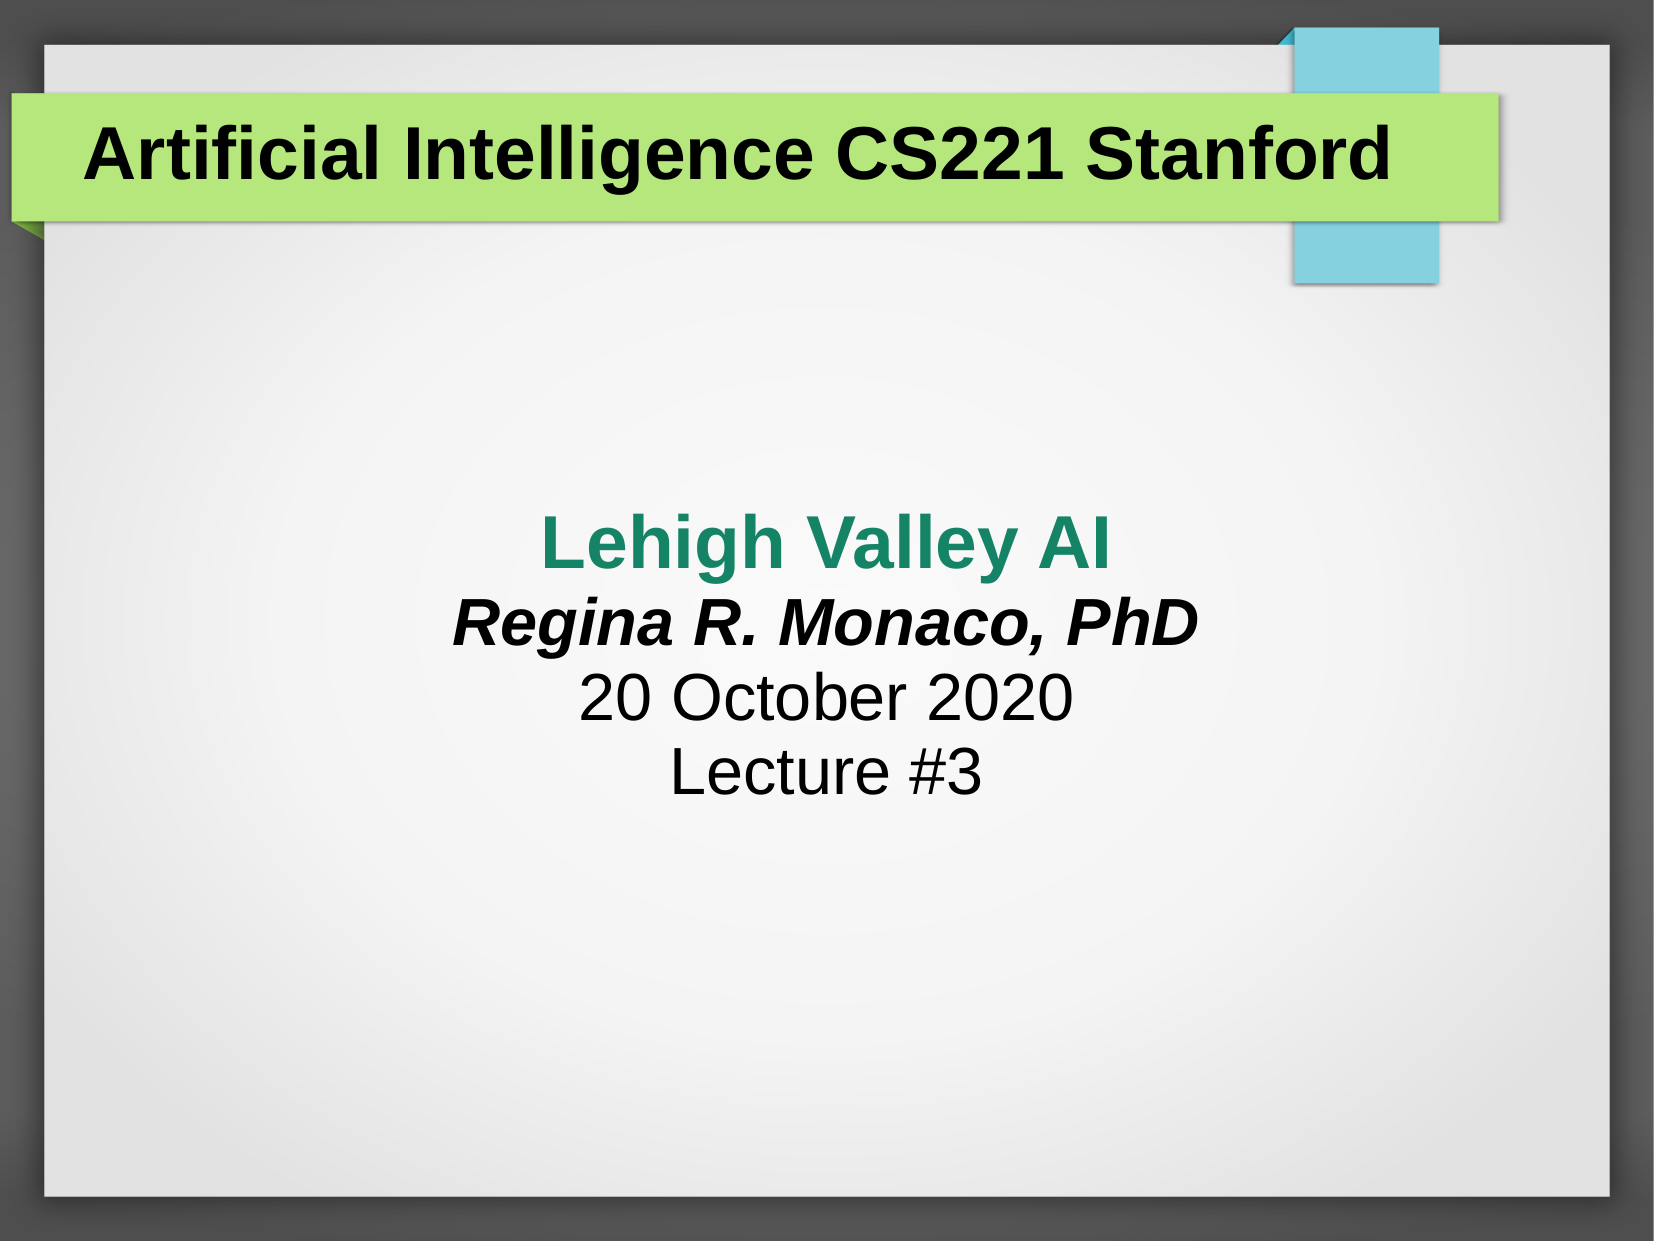

# Artificial Intelligence CS221 Stanford
Lehigh Valley AI
Regina R. Monaco, PhD
20 October 2020
Lecture #3